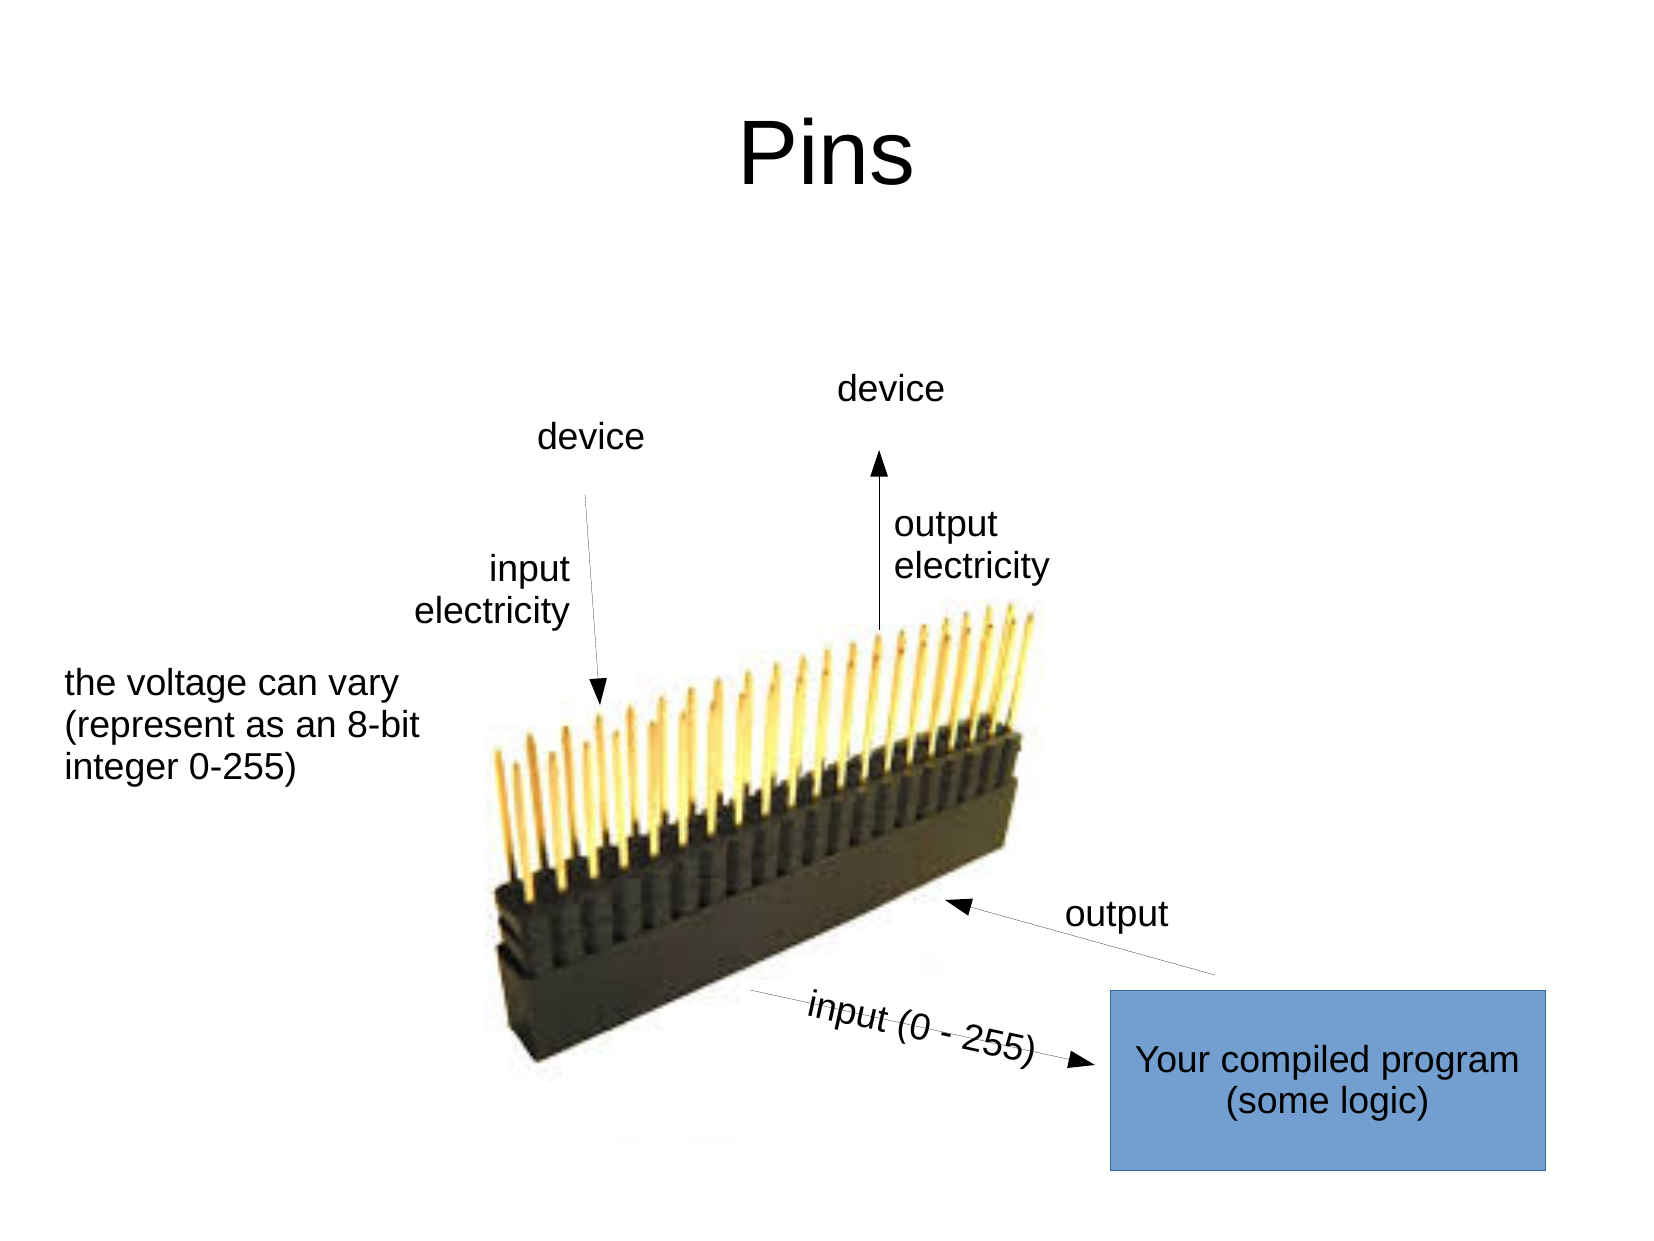

# Pins
device
device
output
electricity
input
electricity
the voltage can vary
(represent as an 8-bit
integer 0-255)
output
input (0 - 255)
Your compiled program
(some logic)